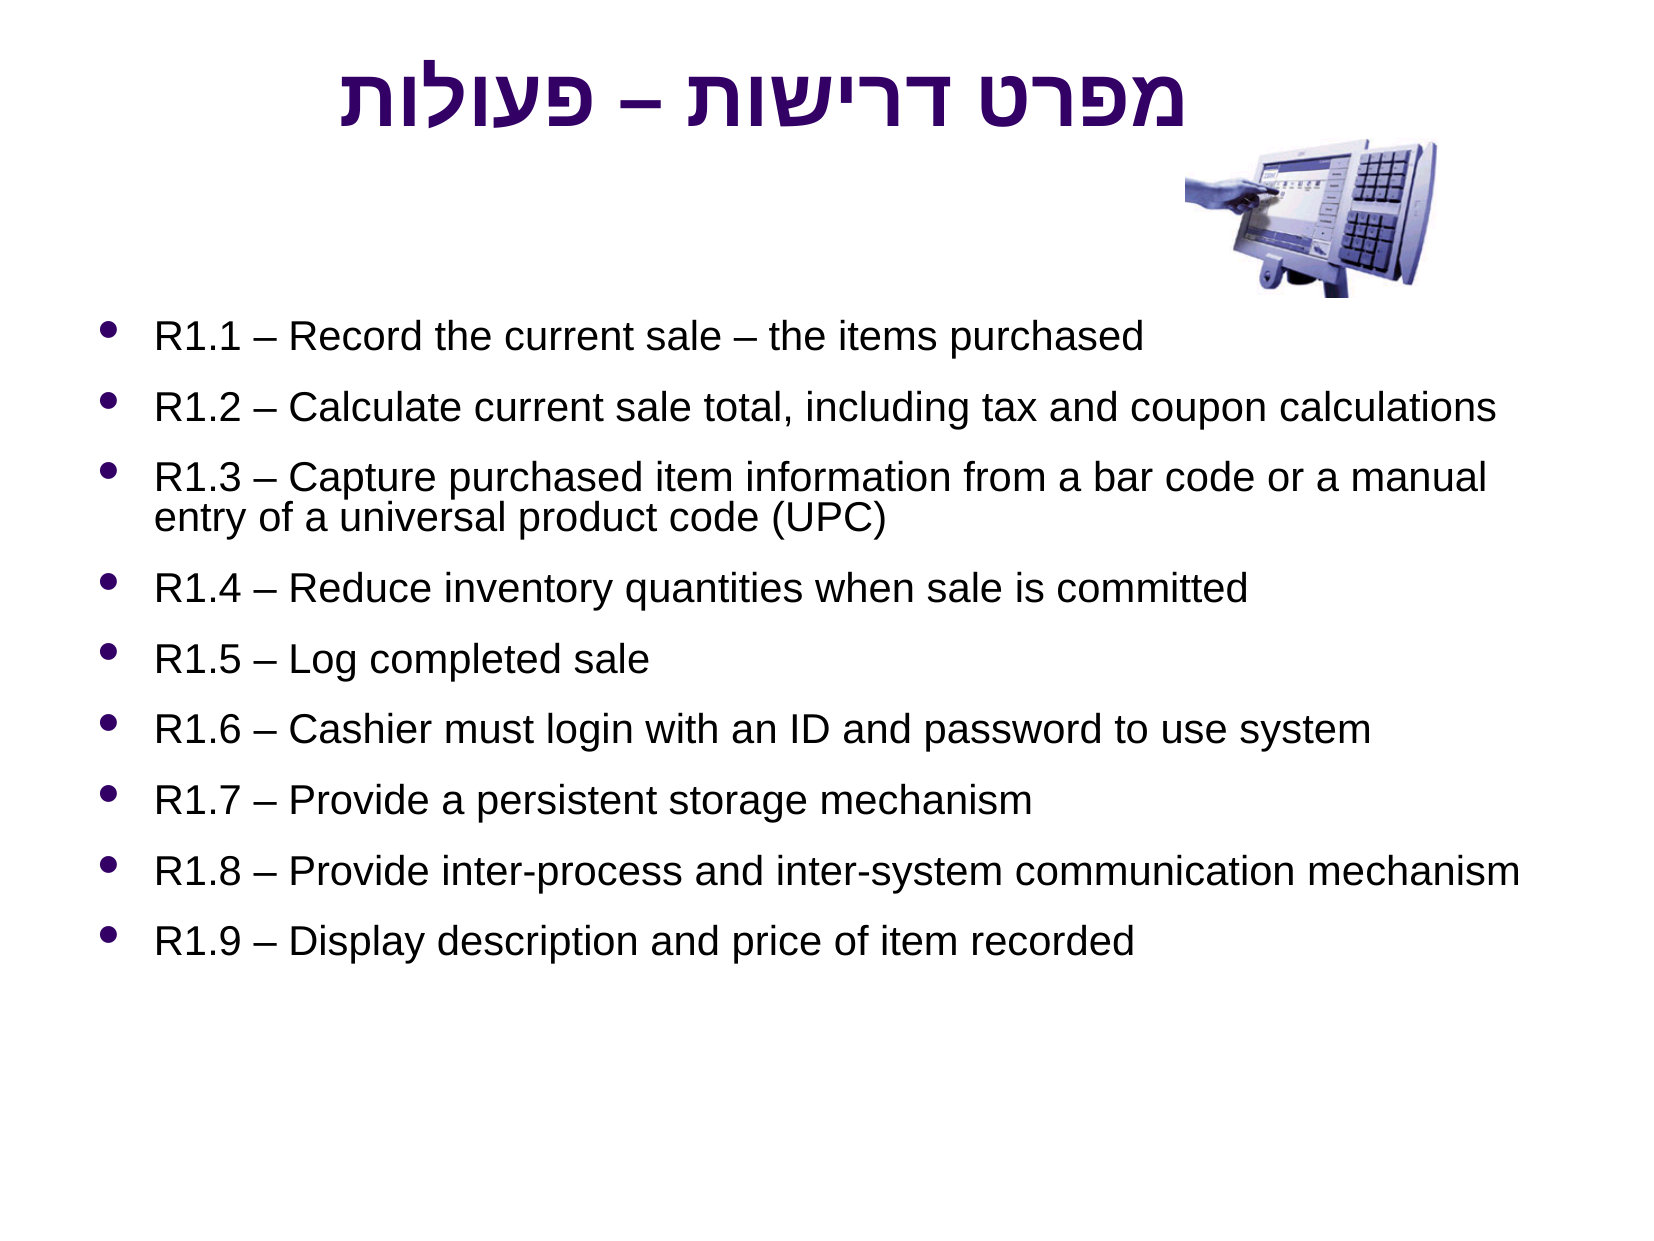

# מפרט דרישות – פעולות
R1.1 – Record the current sale – the items purchased
R1.2 – Calculate current sale total, including tax and coupon calculations
R1.3 – Capture purchased item information from a bar code or a manual entry of a universal product code (UPC)
R1.4 – Reduce inventory quantities when sale is committed
R1.5 – Log completed sale
R1.6 – Cashier must login with an ID and password to use system
R1.7 – Provide a persistent storage mechanism
R1.8 – Provide inter-process and inter-system communication mechanism
R1.9 – Display description and price of item recorded